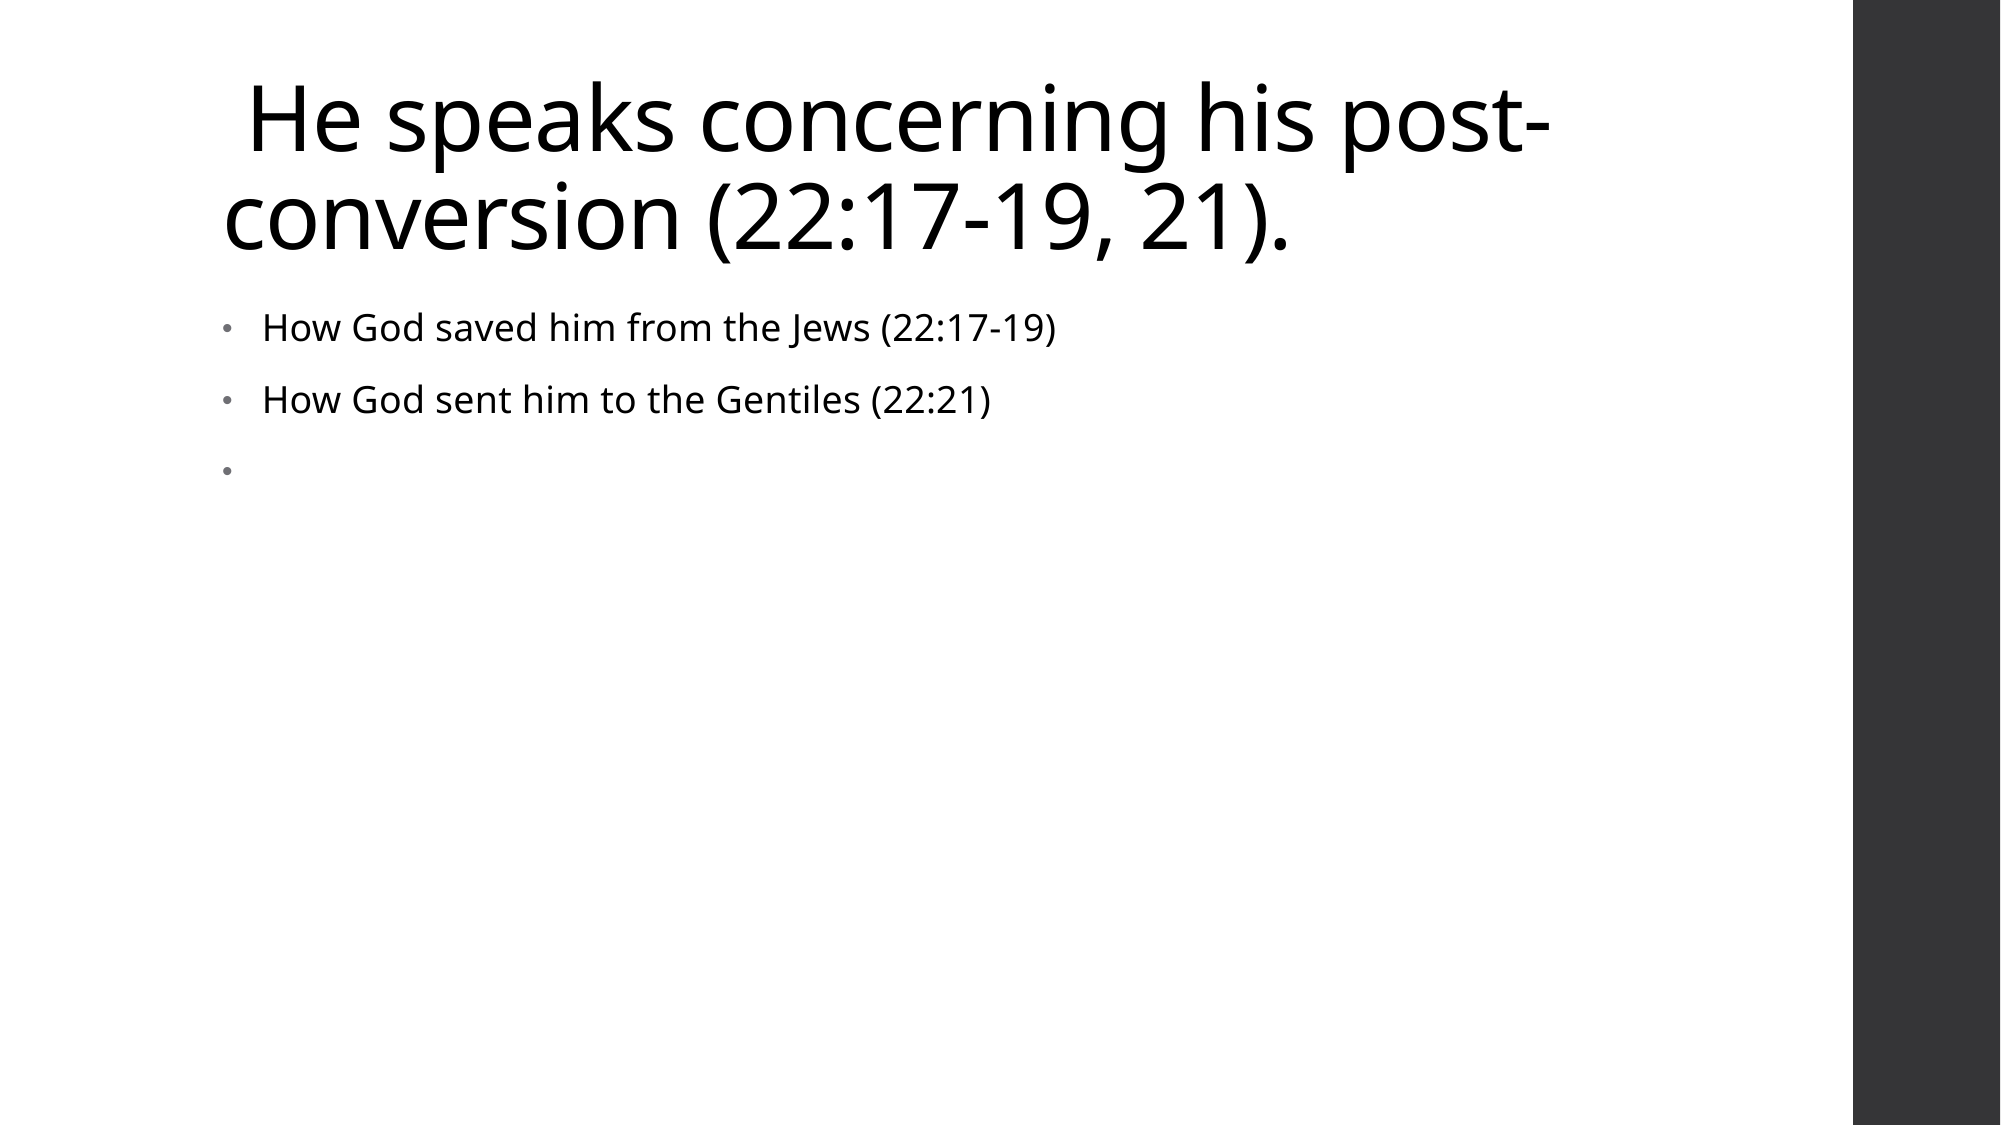

# He speaks concerning his post-conversion (22:17-19, 21).
 How God saved him from the Jews (22:17-19)
 How God sent him to the Gentiles (22:21)